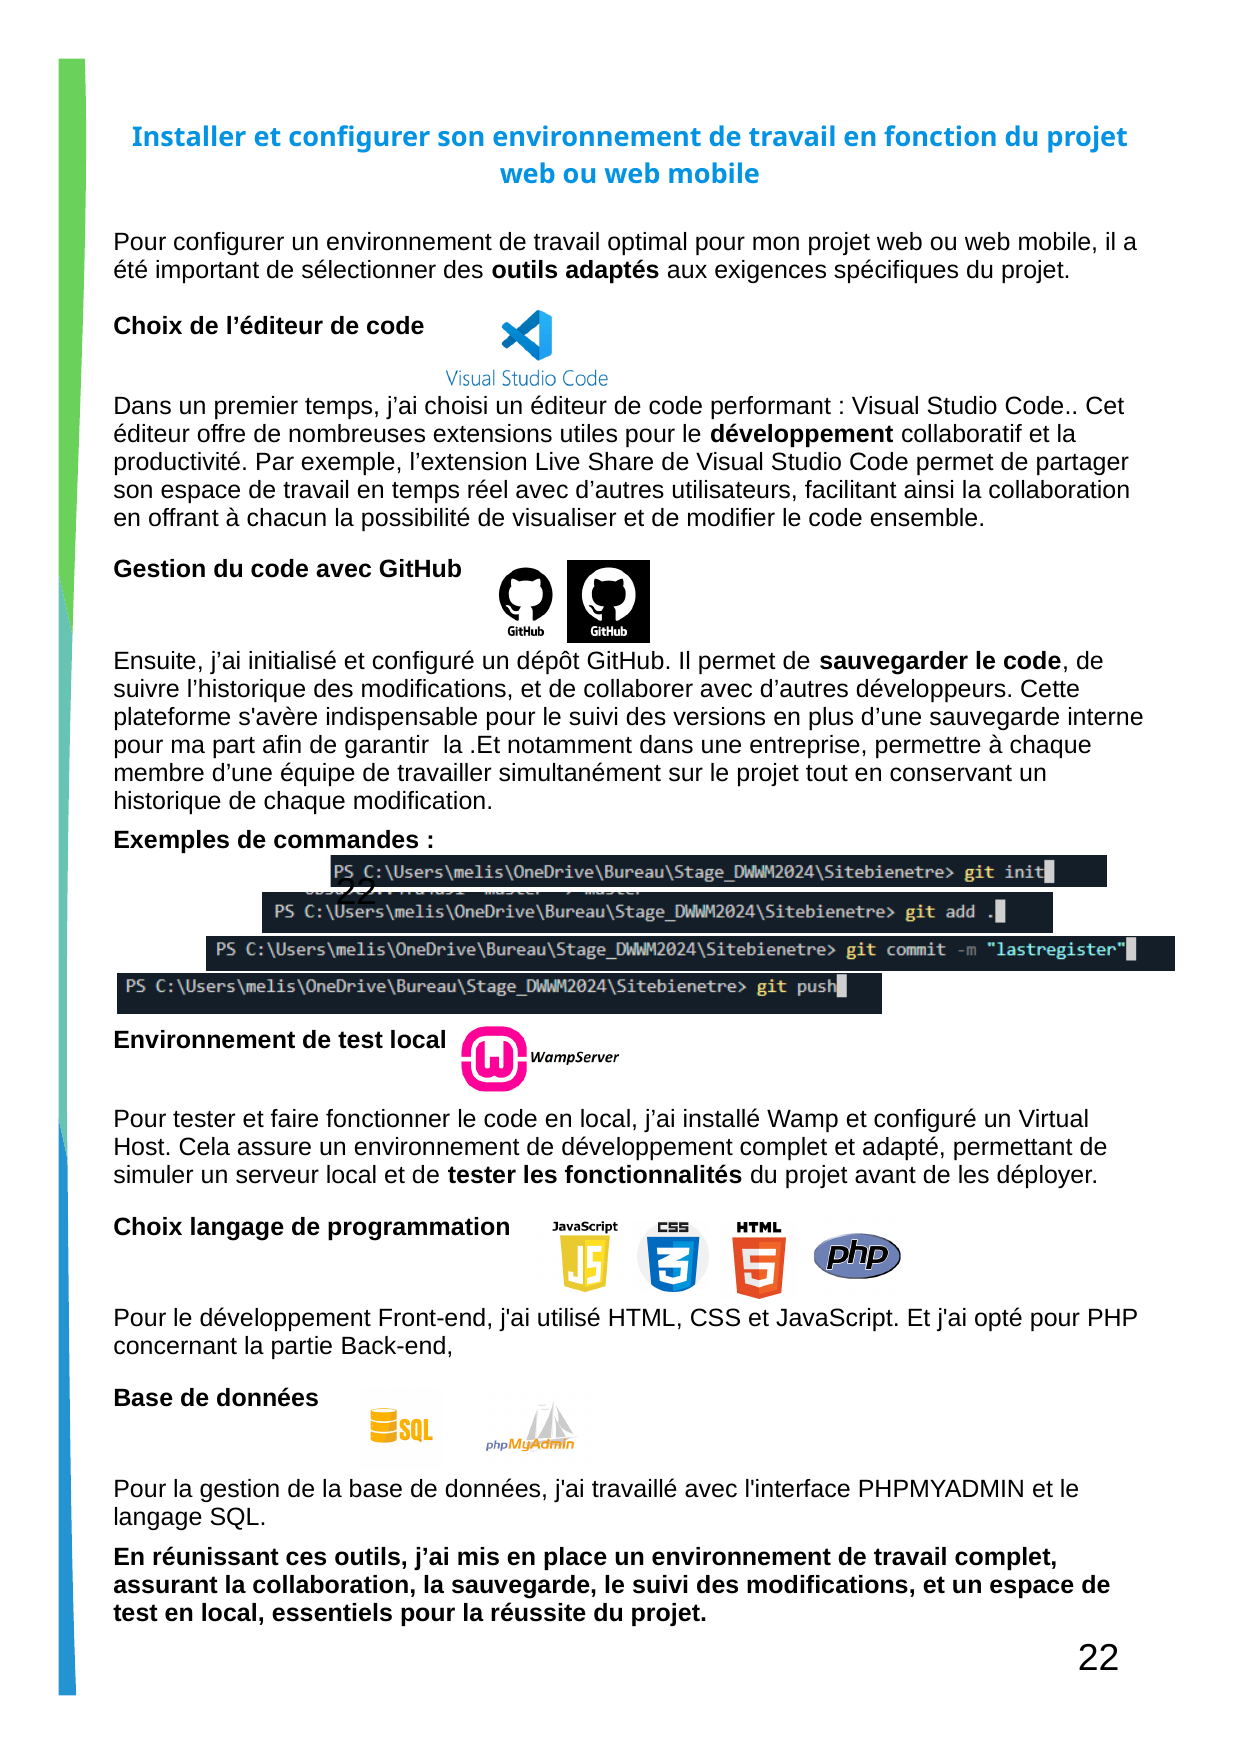

Installer et configurer son environnement de travail en fonction du projet web ou web mobile
Pour configurer un environnement de travail optimal pour mon projet web ou web mobile, il a été important de sélectionner des outils adaptés aux exigences spécifiques du projet.
Choix de l’éditeur de code
Dans un premier temps, j’ai choisi un éditeur de code performant : Visual Studio Code.. Cet éditeur offre de nombreuses extensions utiles pour le développement collaboratif et la productivité. Par exemple, l’extension Live Share de Visual Studio Code permet de partager son espace de travail en temps réel avec d’autres utilisateurs, facilitant ainsi la collaboration en offrant à chacun la possibilité de visualiser et de modifier le code ensemble.
Gestion du code avec GitHub
Ensuite, j’ai initialisé et configuré un dépôt GitHub. Il permet de sauvegarder le code, de suivre l’historique des modifications, et de collaborer avec d’autres développeurs. Cette plateforme s'avère indispensable pour le suivi des versions en plus d’une sauvegarde interne pour ma part afin de garantir la .Et notamment dans une entreprise, permettre à chaque membre d’une équipe de travailler simultanément sur le projet tout en conservant un historique de chaque modification.
Exemples de commandes :
Environnement de test local
Pour tester et faire fonctionner le code en local, j’ai installé Wamp et configuré un Virtual Host. Cela assure un environnement de développement complet et adapté, permettant de simuler un serveur local et de tester les fonctionnalités du projet avant de les déployer.
Choix langage de programmation
Pour le développement Front-end, j'ai utilisé HTML, CSS et JavaScript. Et j'ai opté pour PHP concernant la partie Back-end,
Base de données
Pour la gestion de la base de données, j'ai travaillé avec l'interface PHPMYADMIN et le langage SQL.
En réunissant ces outils, j’ai mis en place un environnement de travail complet, assurant la collaboration, la sauvegarde, le suivi des modifications, et un espace de test en local, essentiels pour la réussite du projet.